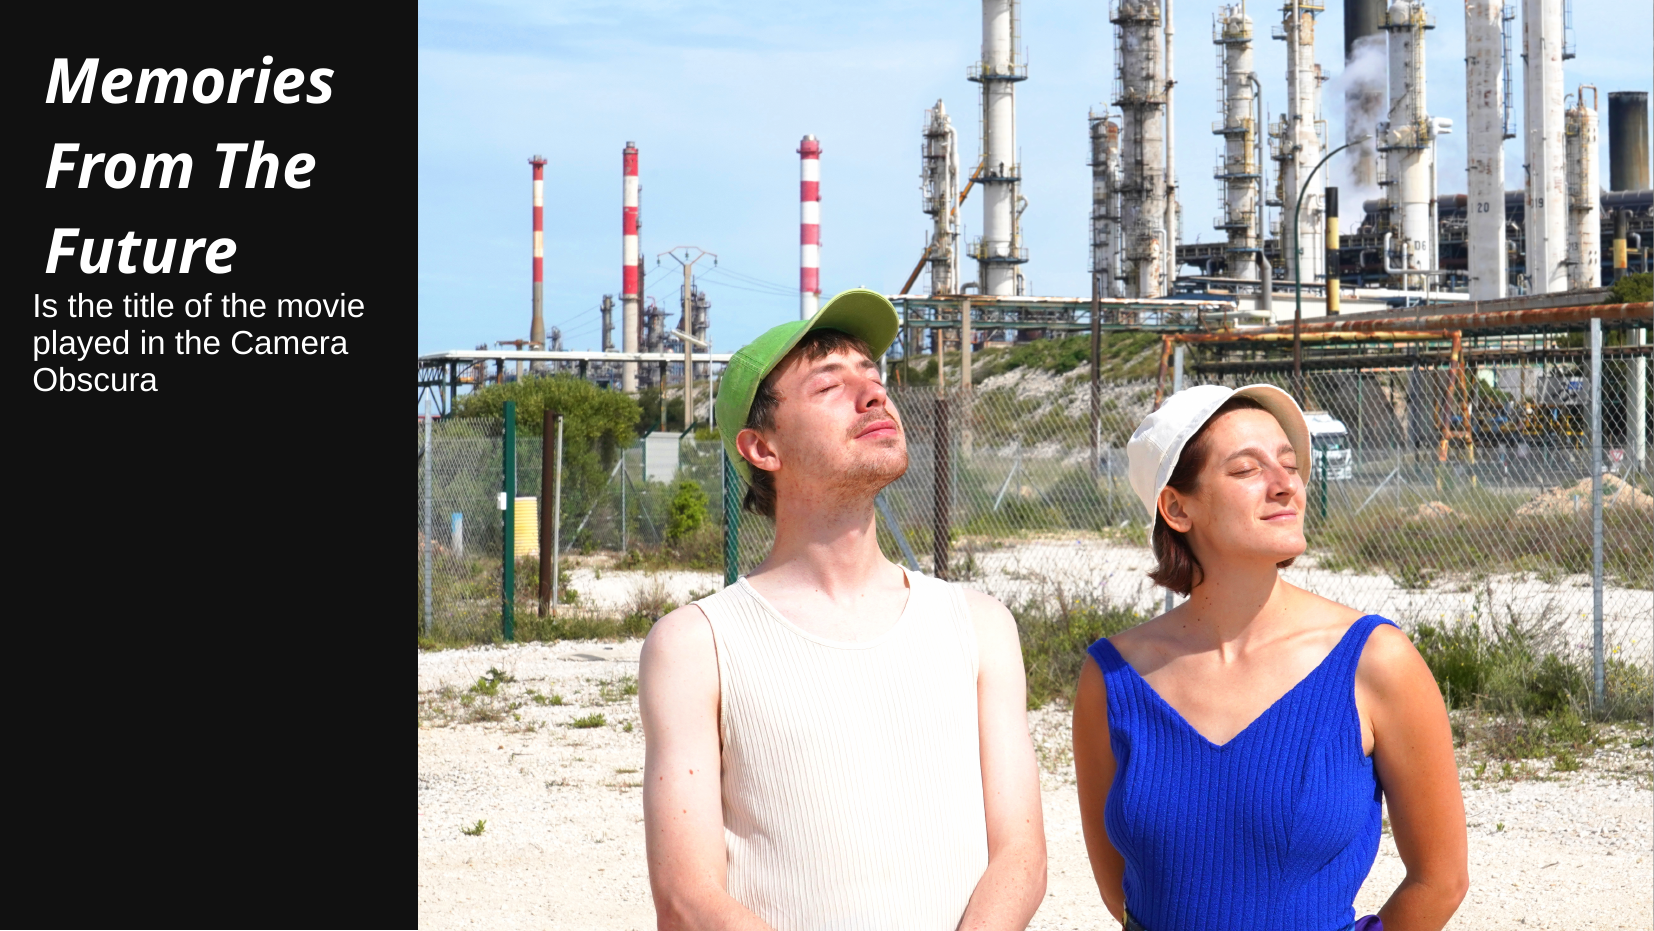

Memories
From The
Future
Is the title of the movie played in the Camera Obscura